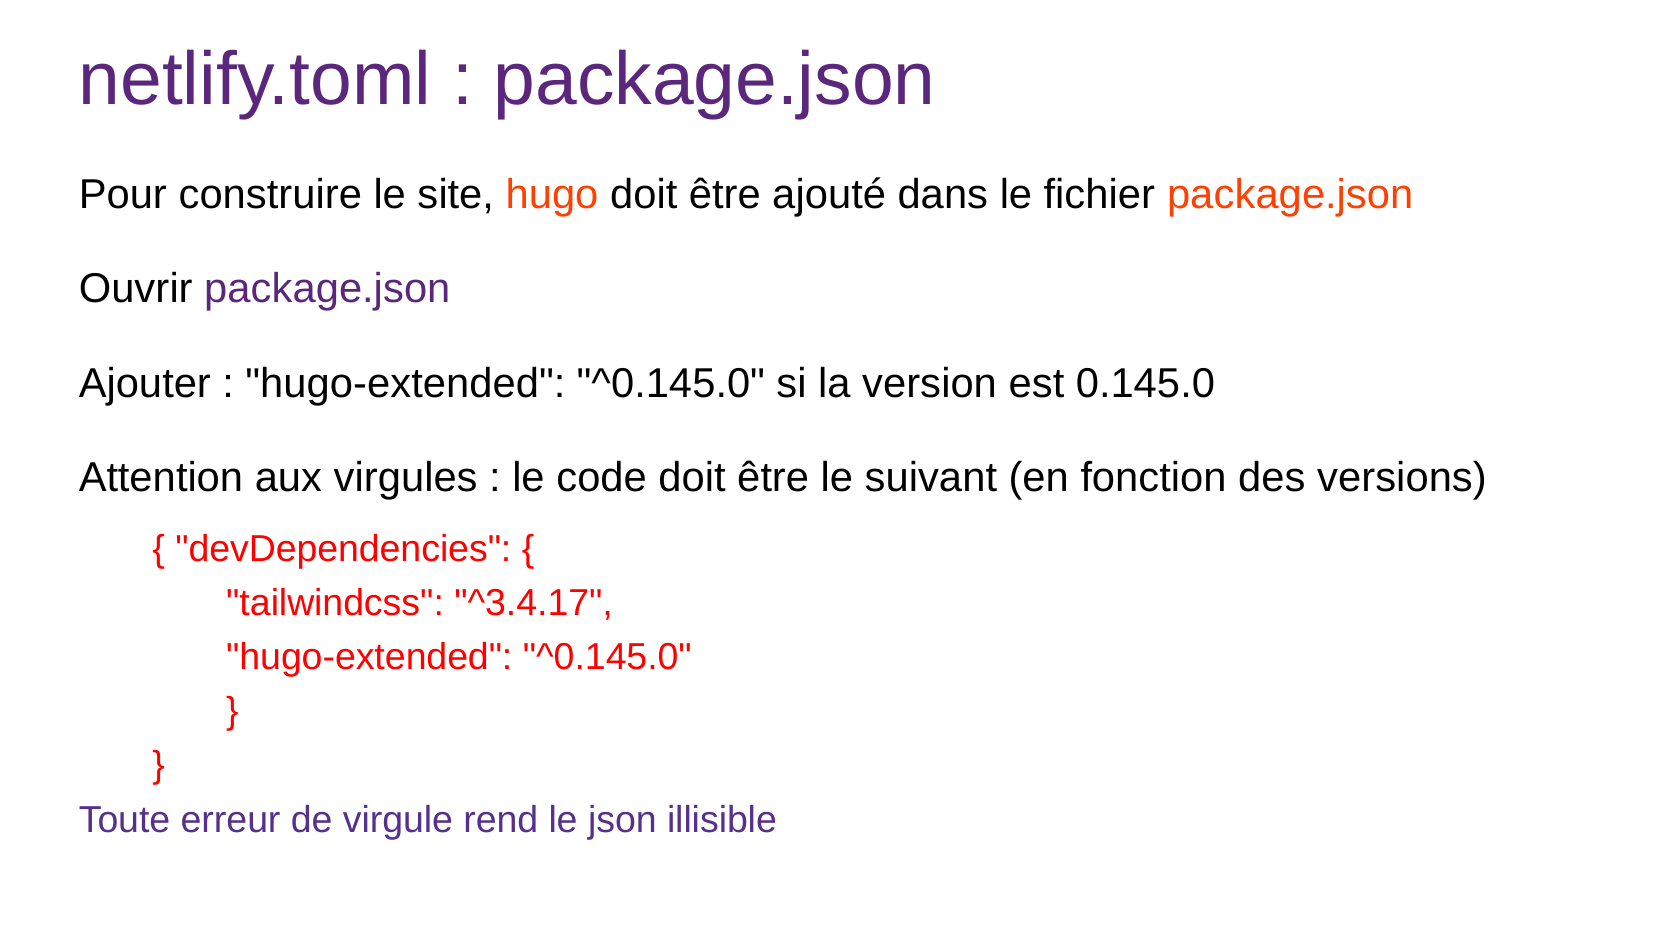

# netlify.toml : package.json
Pour construire le site, hugo doit être ajouté dans le fichier package.json
Ouvrir package.json
Ajouter : "hugo-extended": "^0.145.0" si la version est 0.145.0
Attention aux virgules : le code doit être le suivant (en fonction des versions)
	{ "devDependencies": {
		"tailwindcss": "^3.4.17",
		"hugo-extended": "^0.145.0"
		}
	}
Toute erreur de virgule rend le json illisible